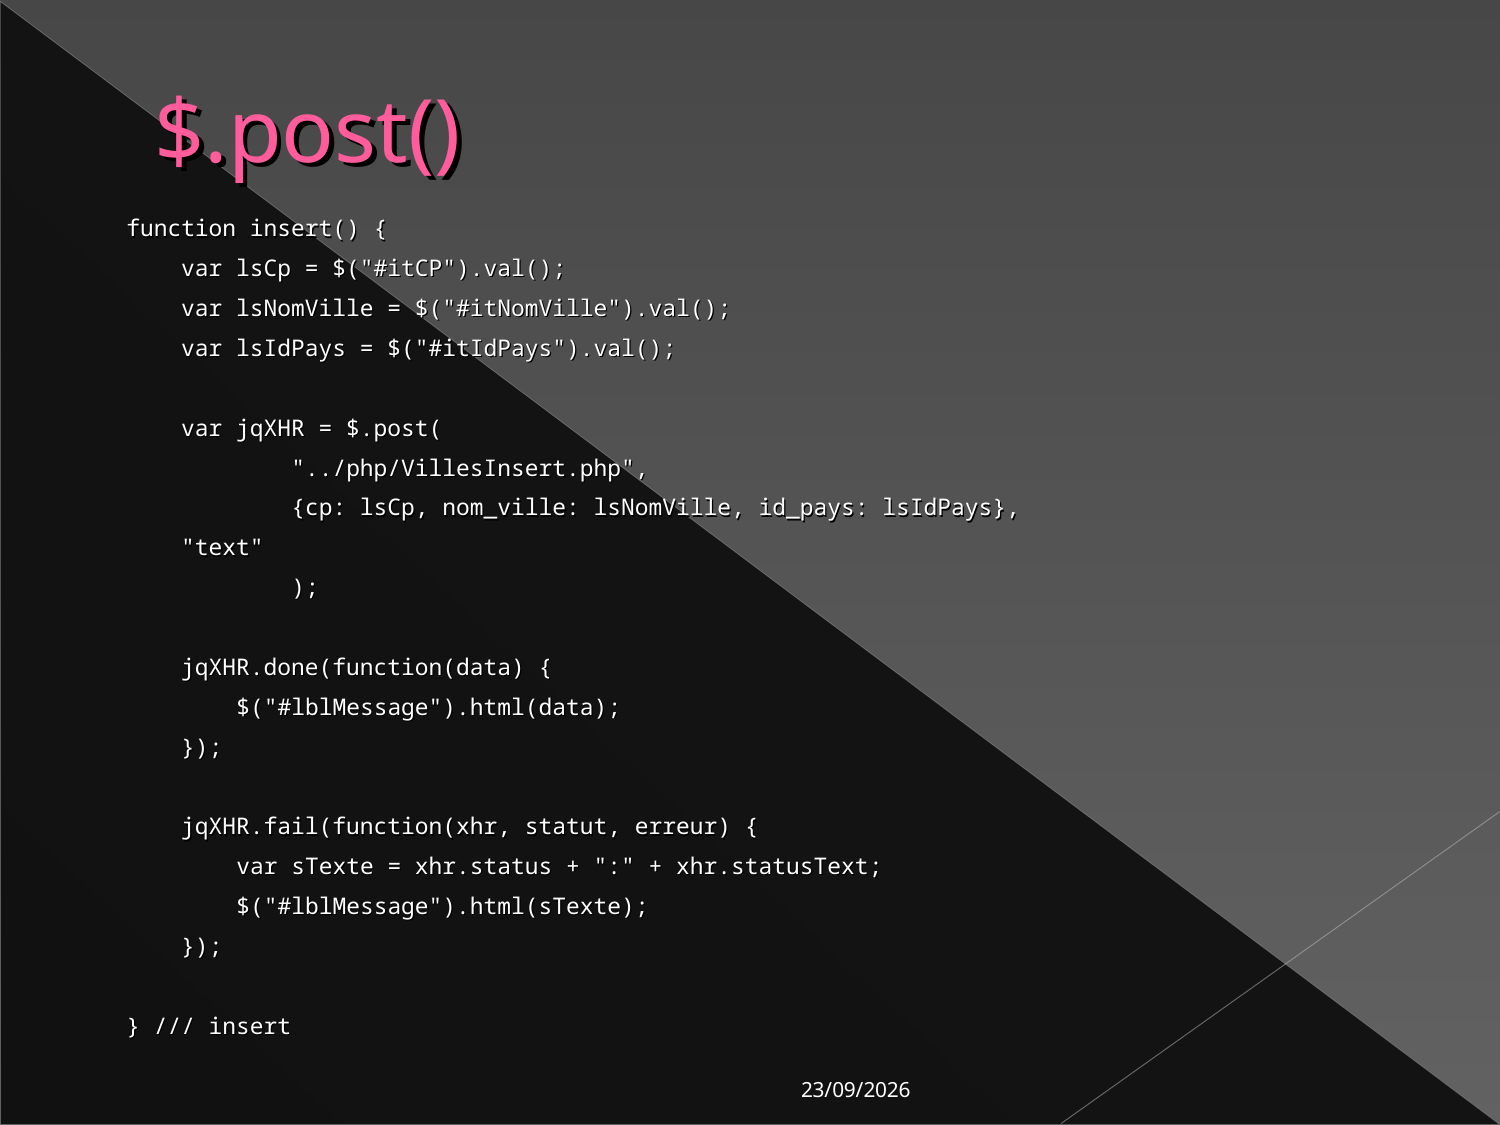

# $.post()
function insert() {
 var lsCp = $("#itCP").val();
 var lsNomVille = $("#itNomVille").val();
 var lsIdPays = $("#itIdPays").val();
 var jqXHR = $.post(
 "../php/VillesInsert.php",
 {cp: lsCp, nom_ville: lsNomVille, id_pays: lsIdPays},
 "text"
 );
 jqXHR.done(function(data) {
 $("#lblMessage").html(data);
 });
 jqXHR.fail(function(xhr, statut, erreur) {
 var sTexte = xhr.status + ":" + xhr.statusText;
 $("#lblMessage").html(sTexte);
 });
} /// insert